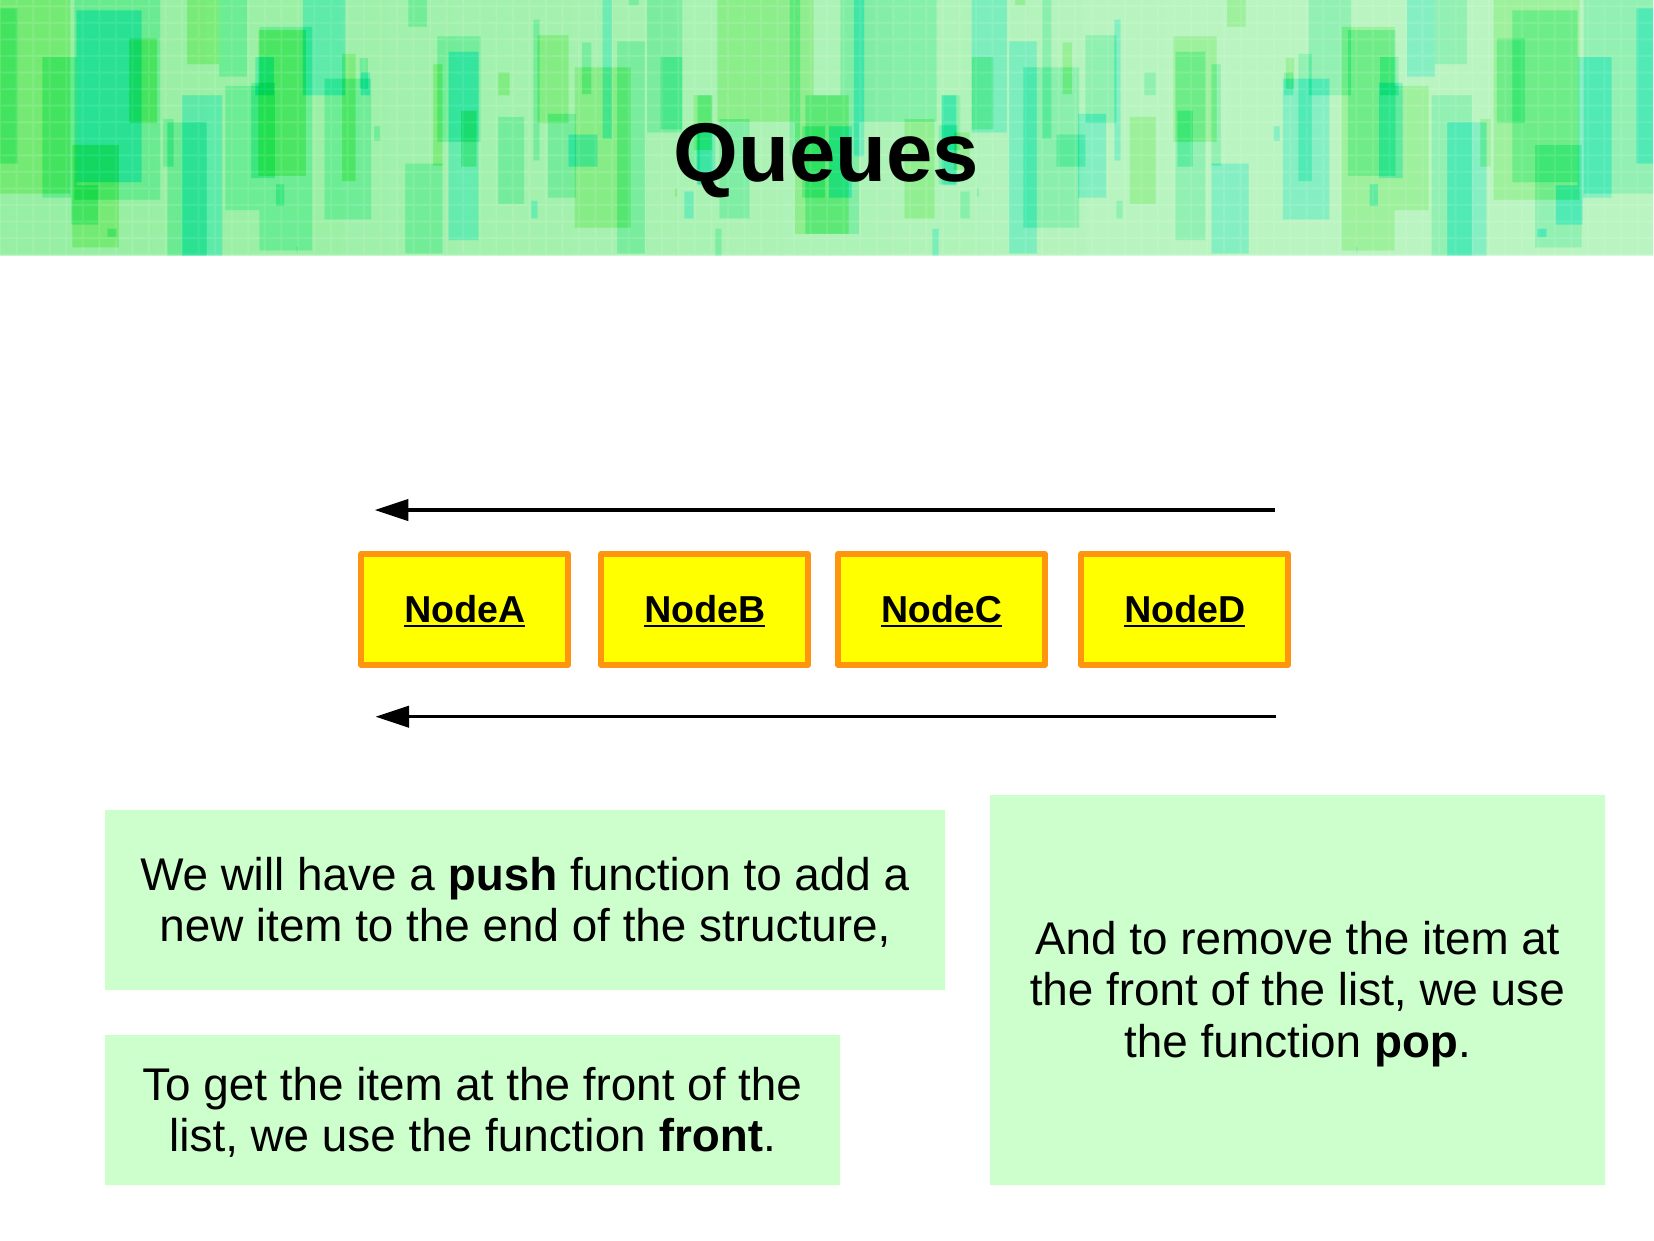

# Queues
NodeA
NodeB
NodeC
NodeD
And to remove the item at the front of the list, we use the function pop.
We will have a push function to add a new item to the end of the structure,
To get the item at the front of the list, we use the function front.